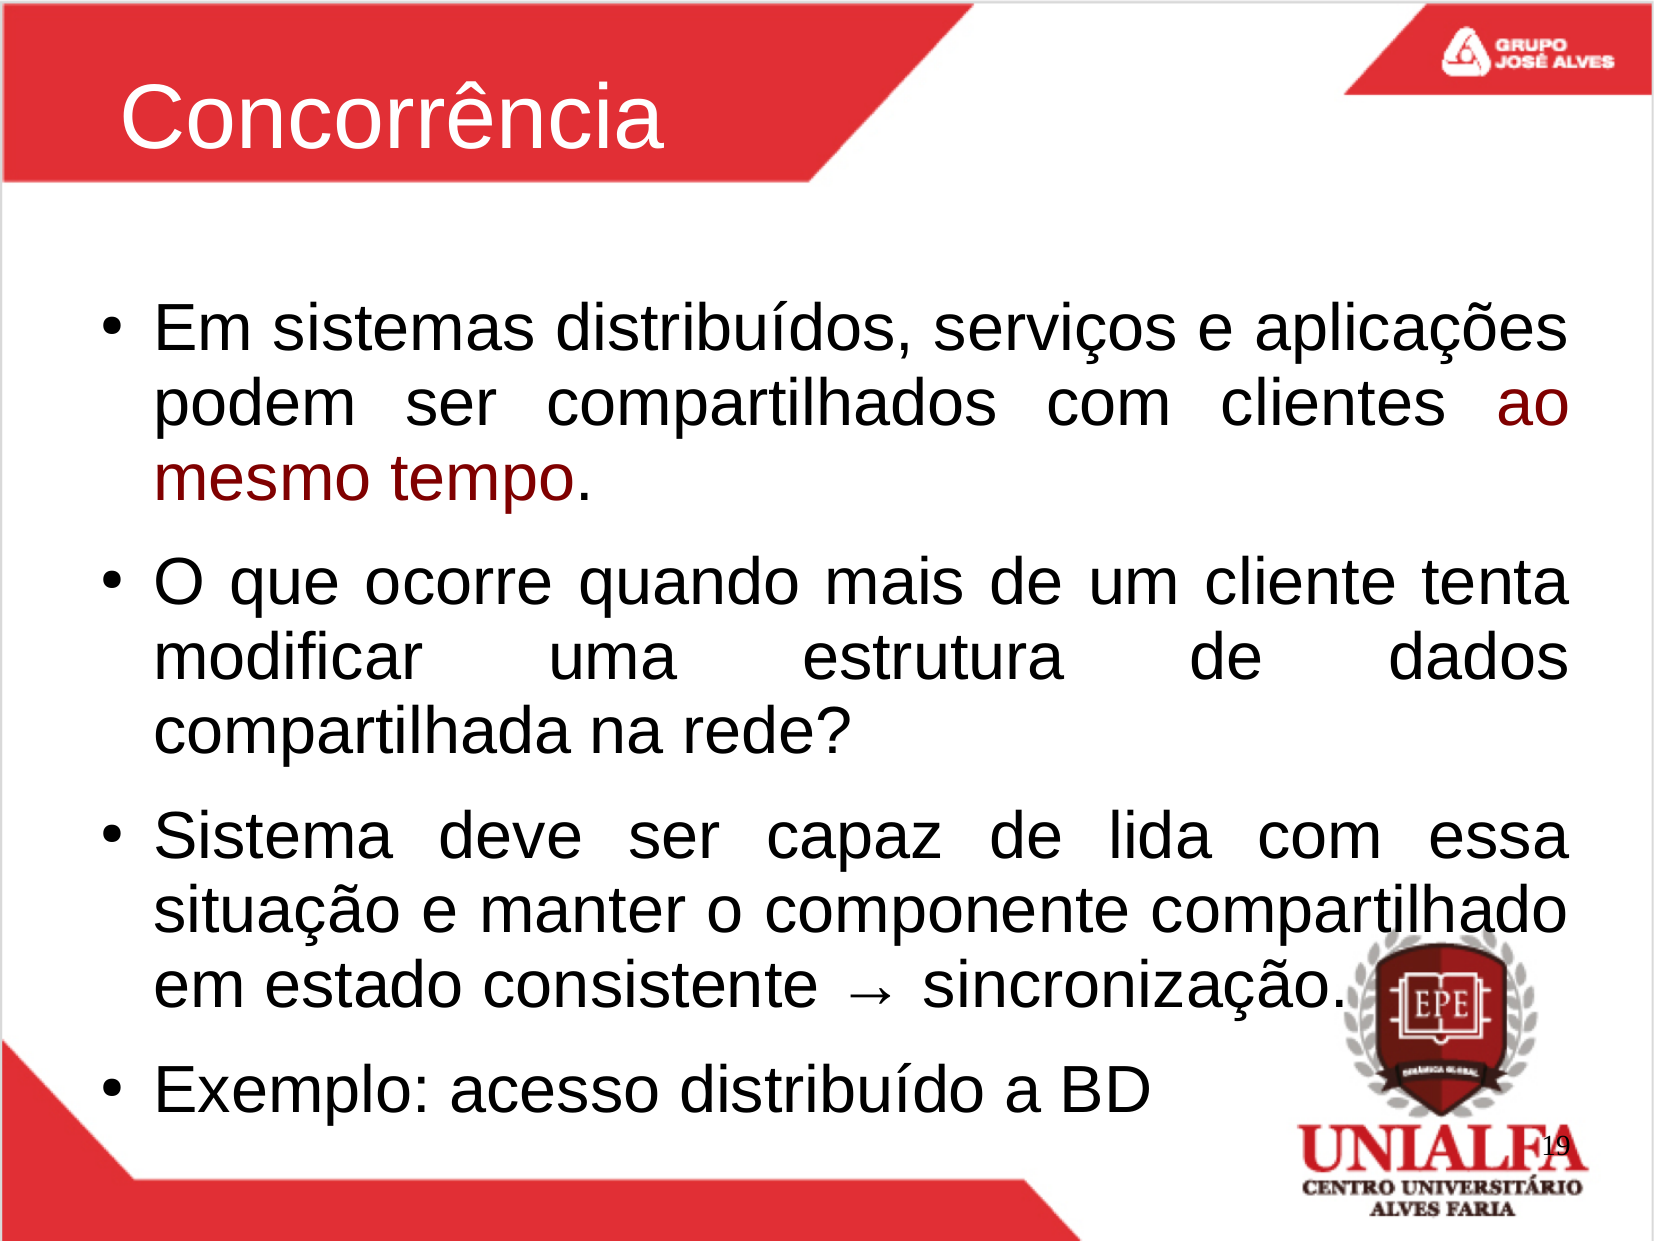

# Concorrência
Em sistemas distribuídos, serviços e aplicações podem ser compartilhados com clientes ao mesmo tempo.
O que ocorre quando mais de um cliente tenta modificar uma estrutura de dados compartilhada na rede?
Sistema deve ser capaz de lida com essa situação e manter o componente compartilhado em estado consistente → sincronização.
Exemplo: acesso distribuído a BD
19